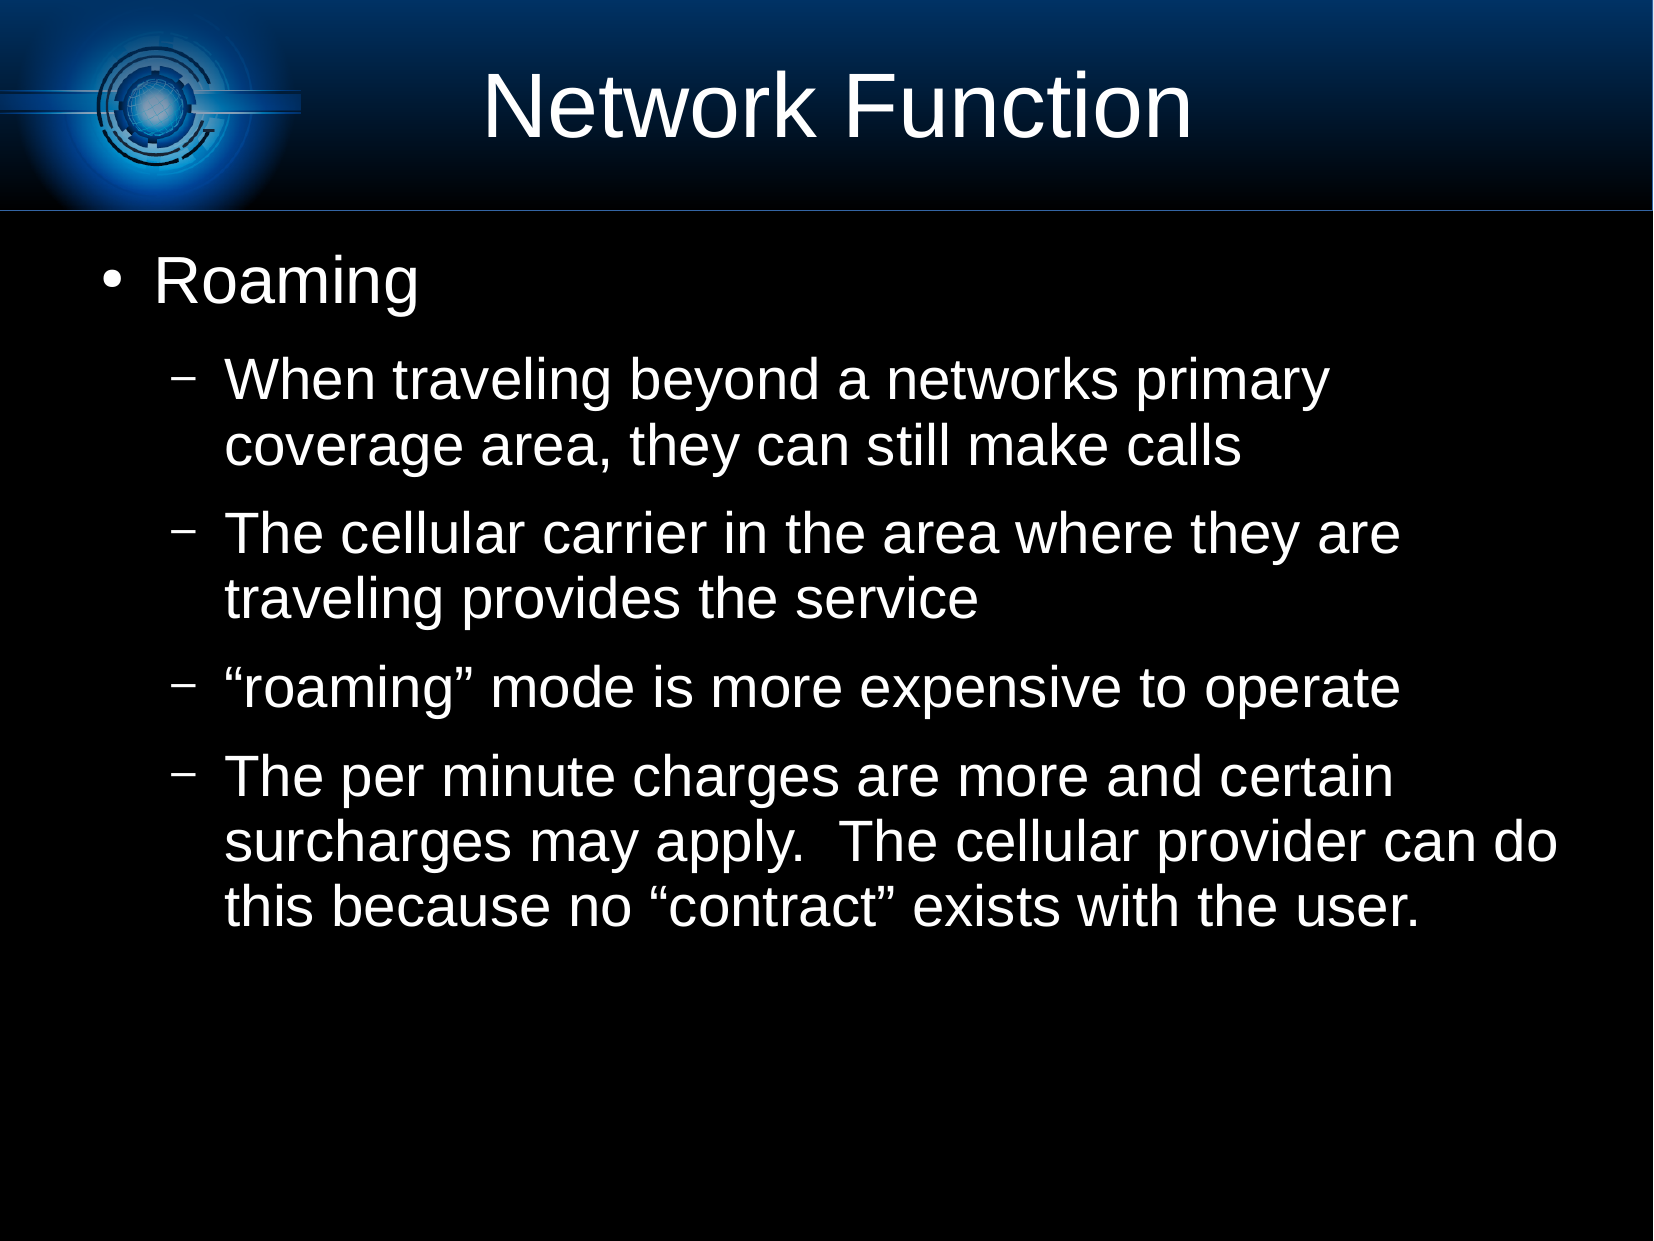

# Network Function
Roaming
When traveling beyond a networks primary coverage area, they can still make calls
The cellular carrier in the area where they are traveling provides the service
“roaming” mode is more expensive to operate
The per minute charges are more and certain surcharges may apply. The cellular provider can do this because no “contract” exists with the user.